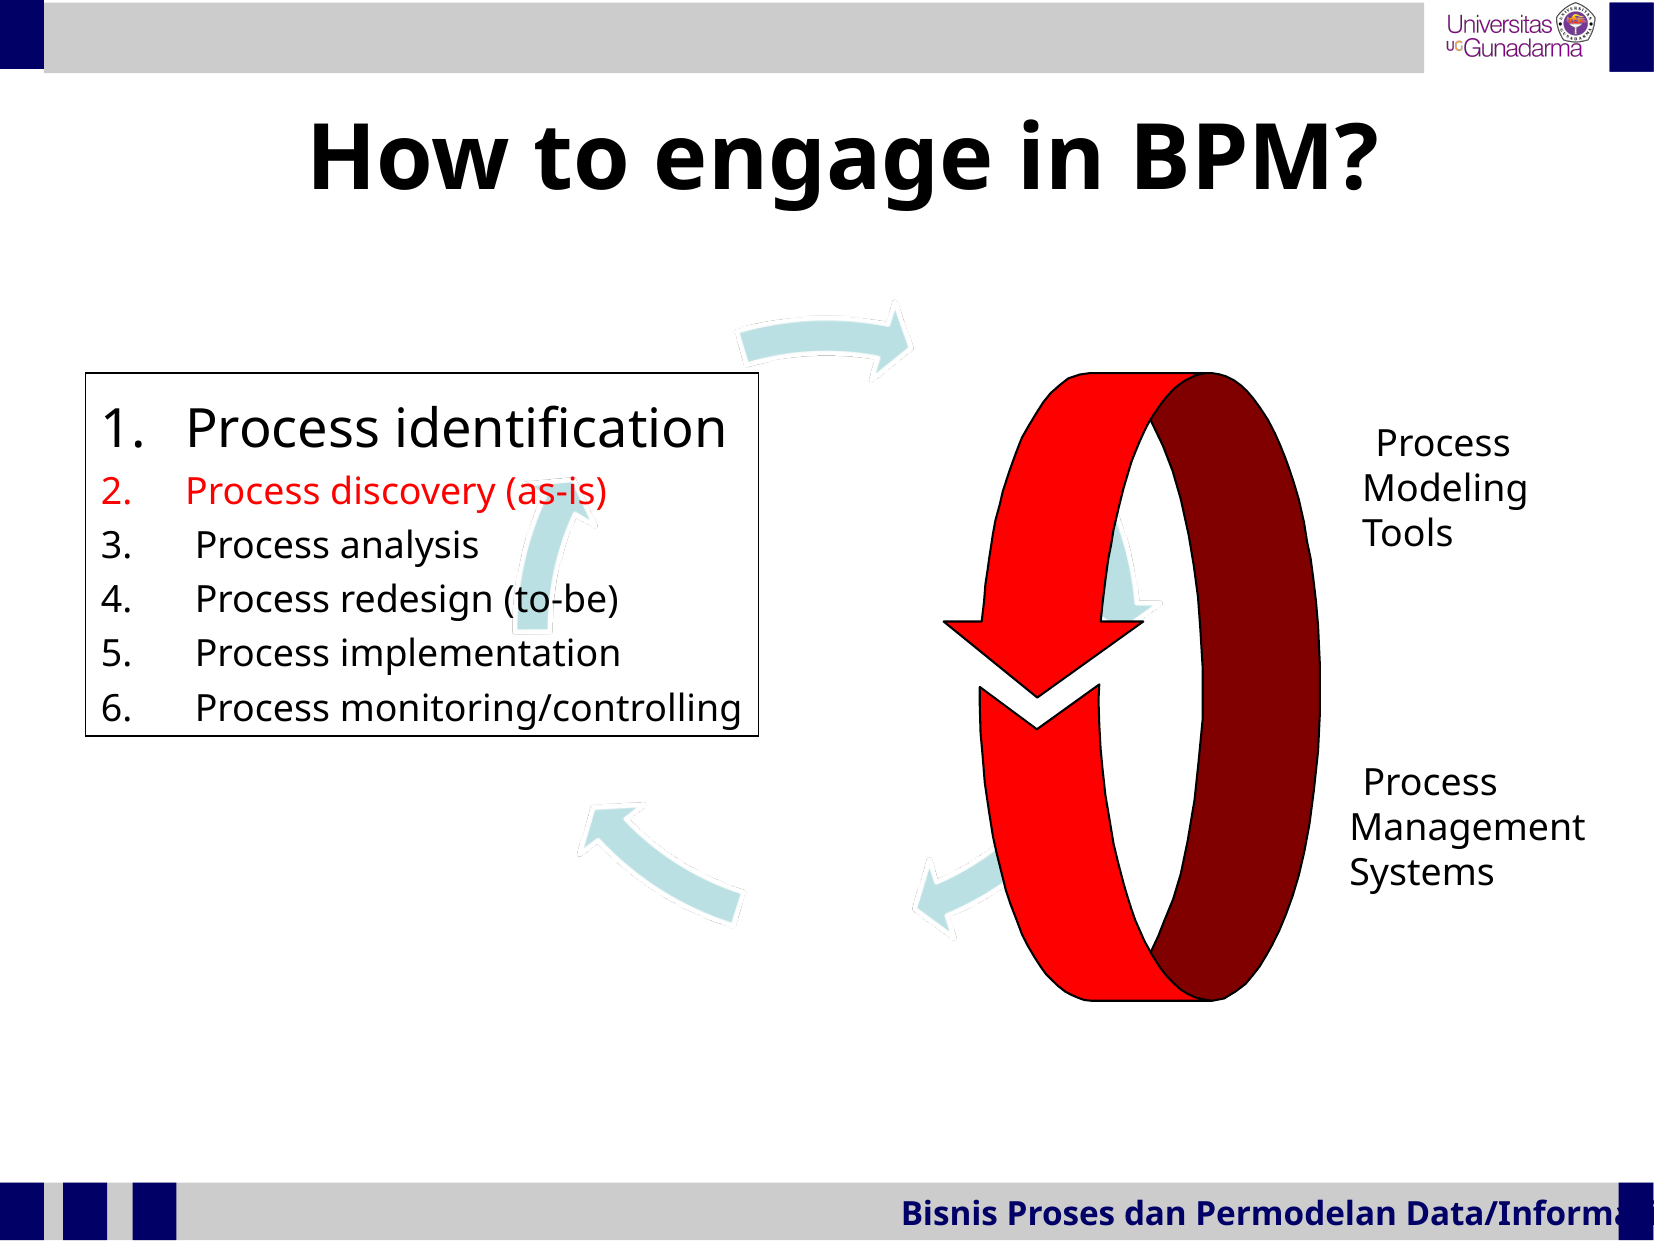

# How to engage in BPM?
Process identification
Process discovery (as-is)
 Process analysis
 Process redesign (to-be)
 Process implementation
 Process monitoring/controlling
Process Modeling Tools
Process Management Systems